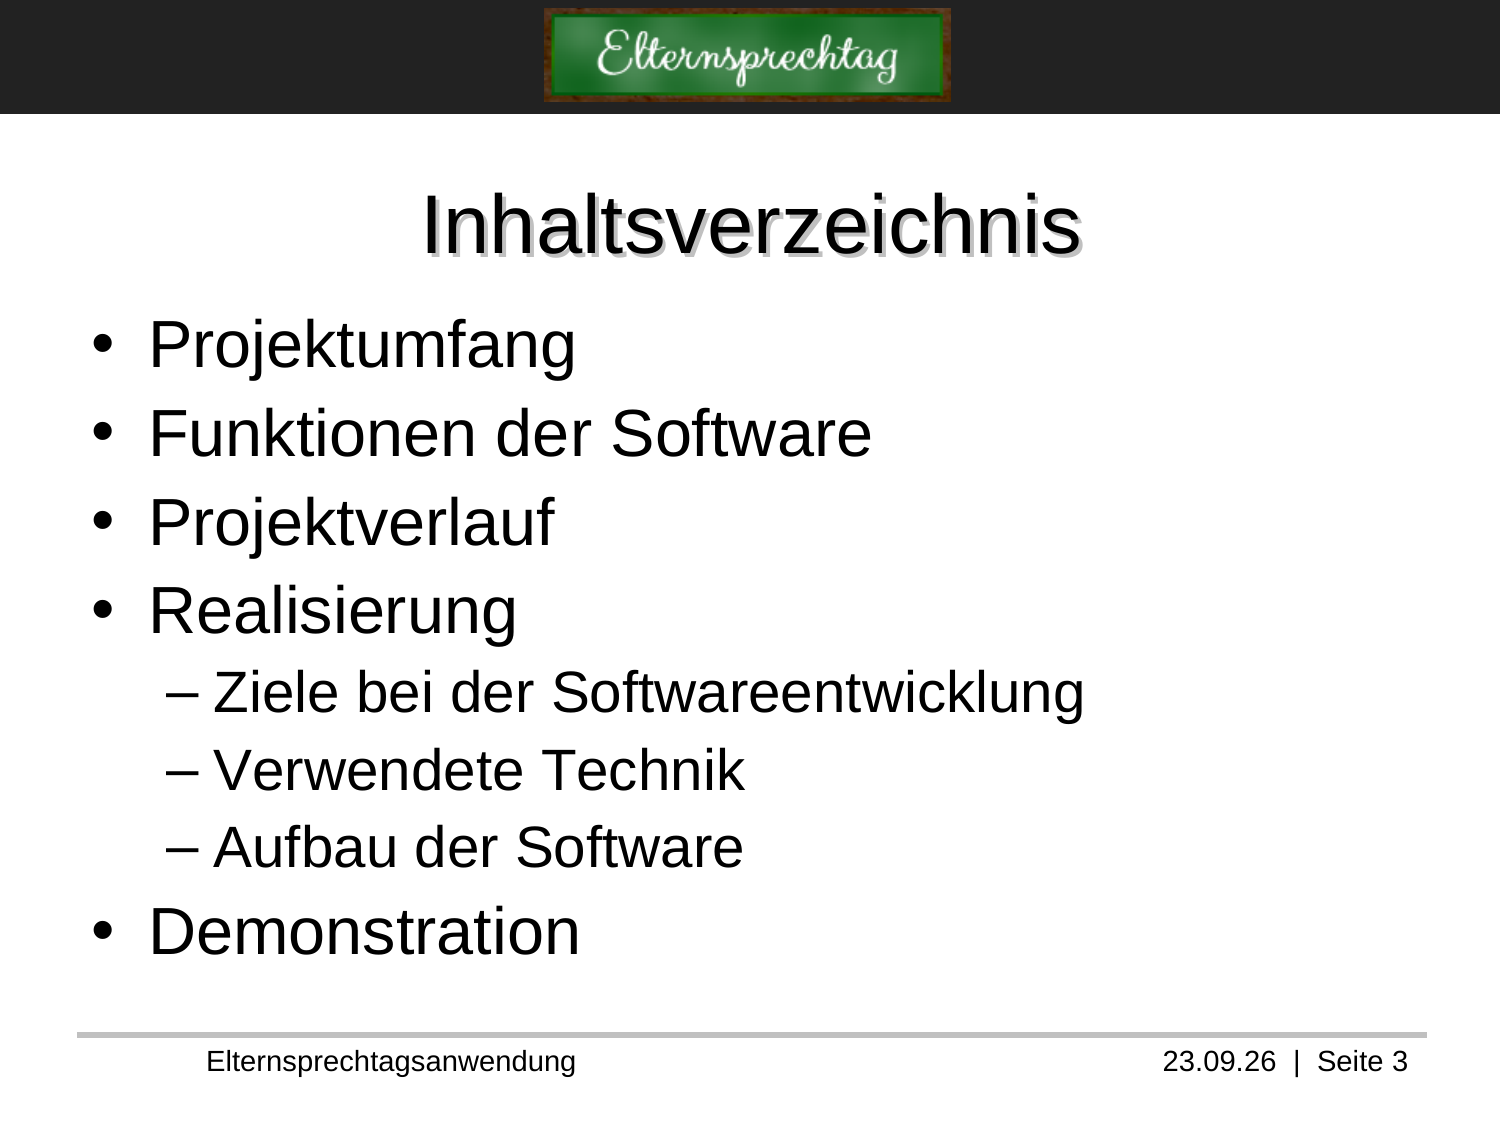

# Inhaltsverzeichnis
Projektumfang
Funktionen der Software
Projektverlauf
Realisierung
Ziele bei der Softwareentwicklung
Verwendete Technik
Aufbau der Software
Demonstration